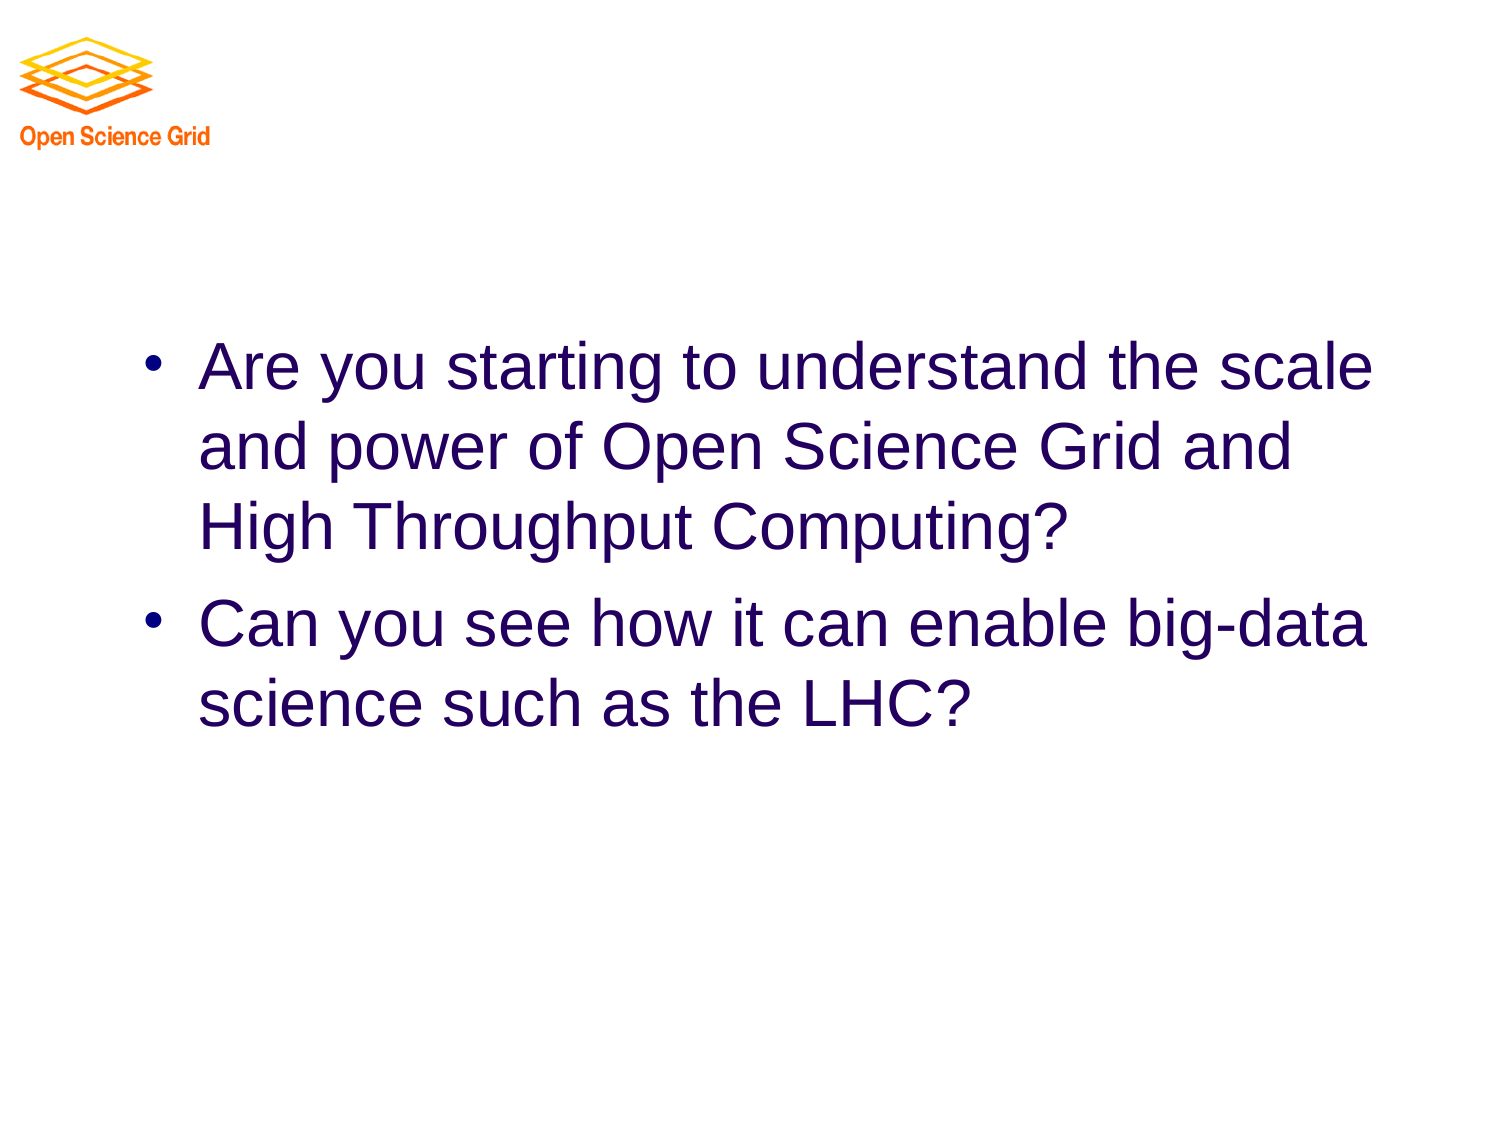

#
Are you starting to understand the scale and power of Open Science Grid and High Throughput Computing?
Can you see how it can enable big-data science such as the LHC?